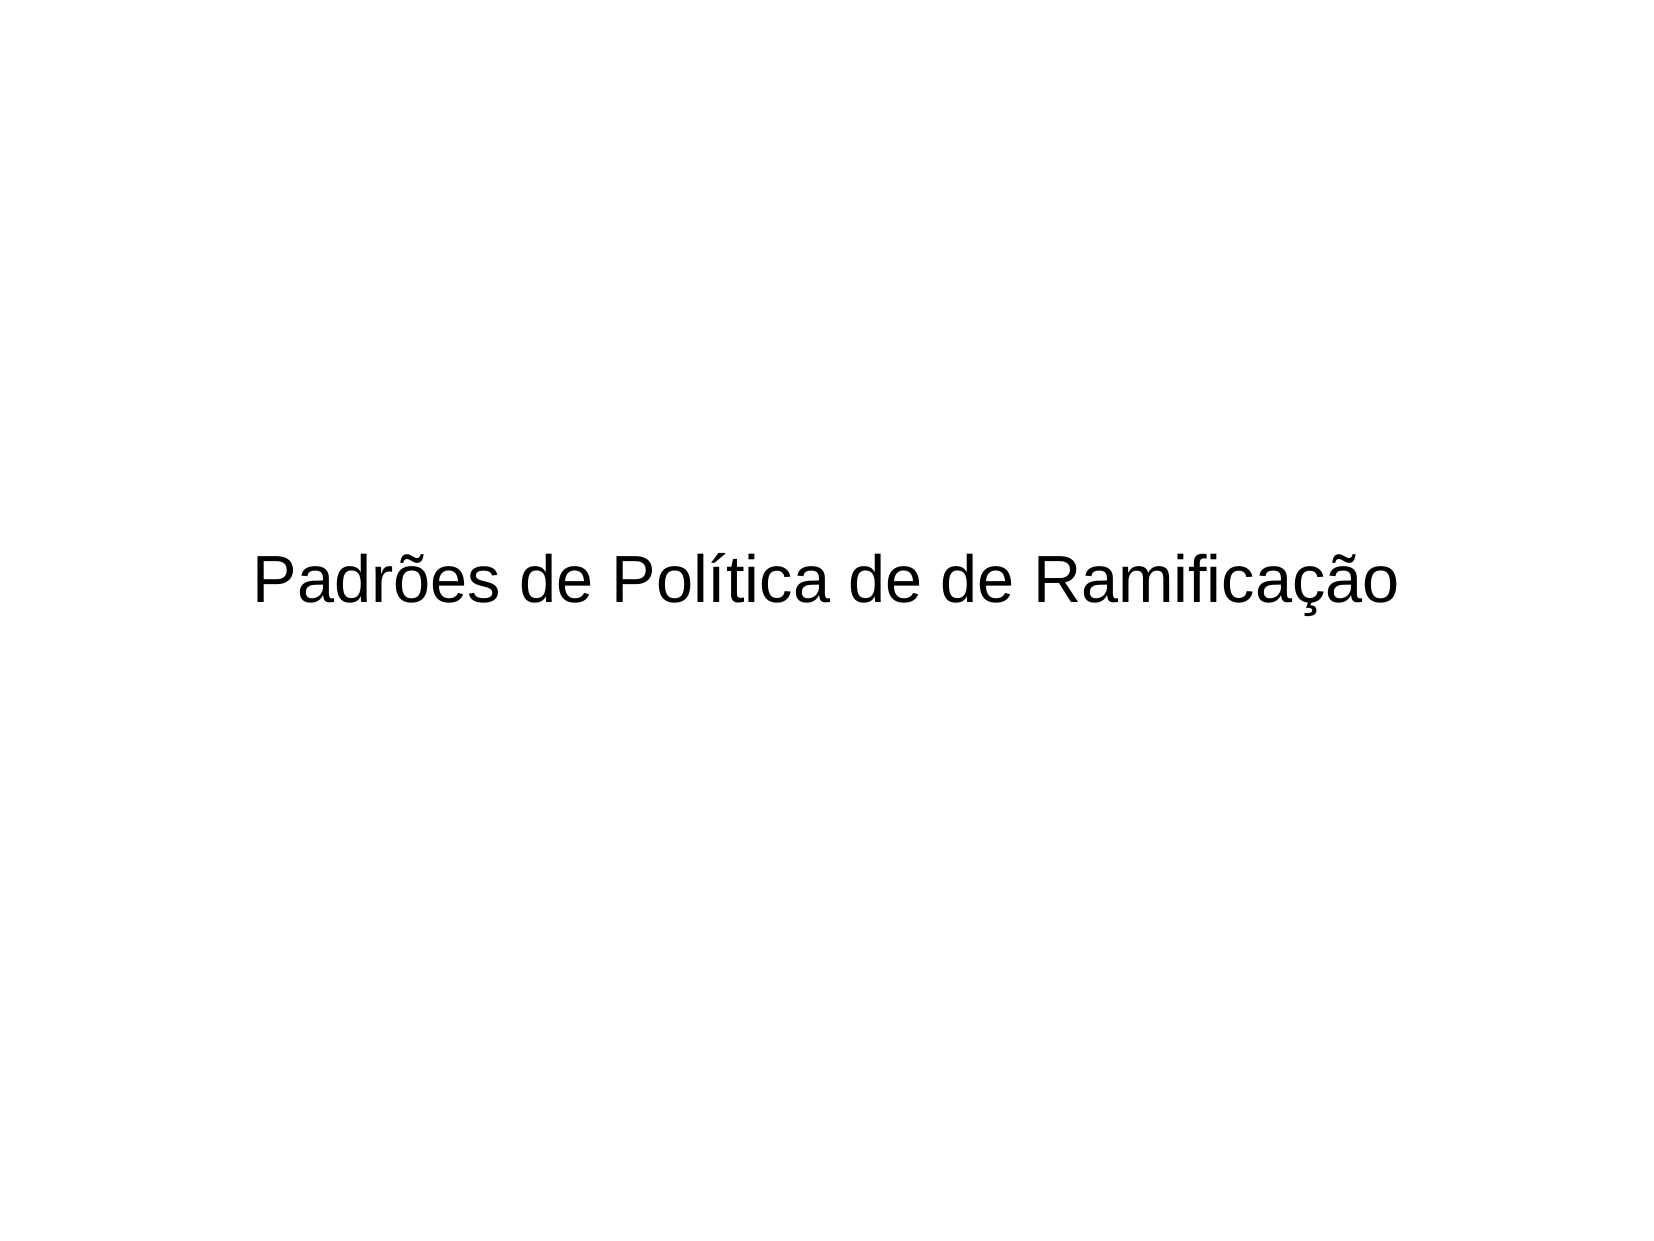

# Padrões de Política de de Ramificação